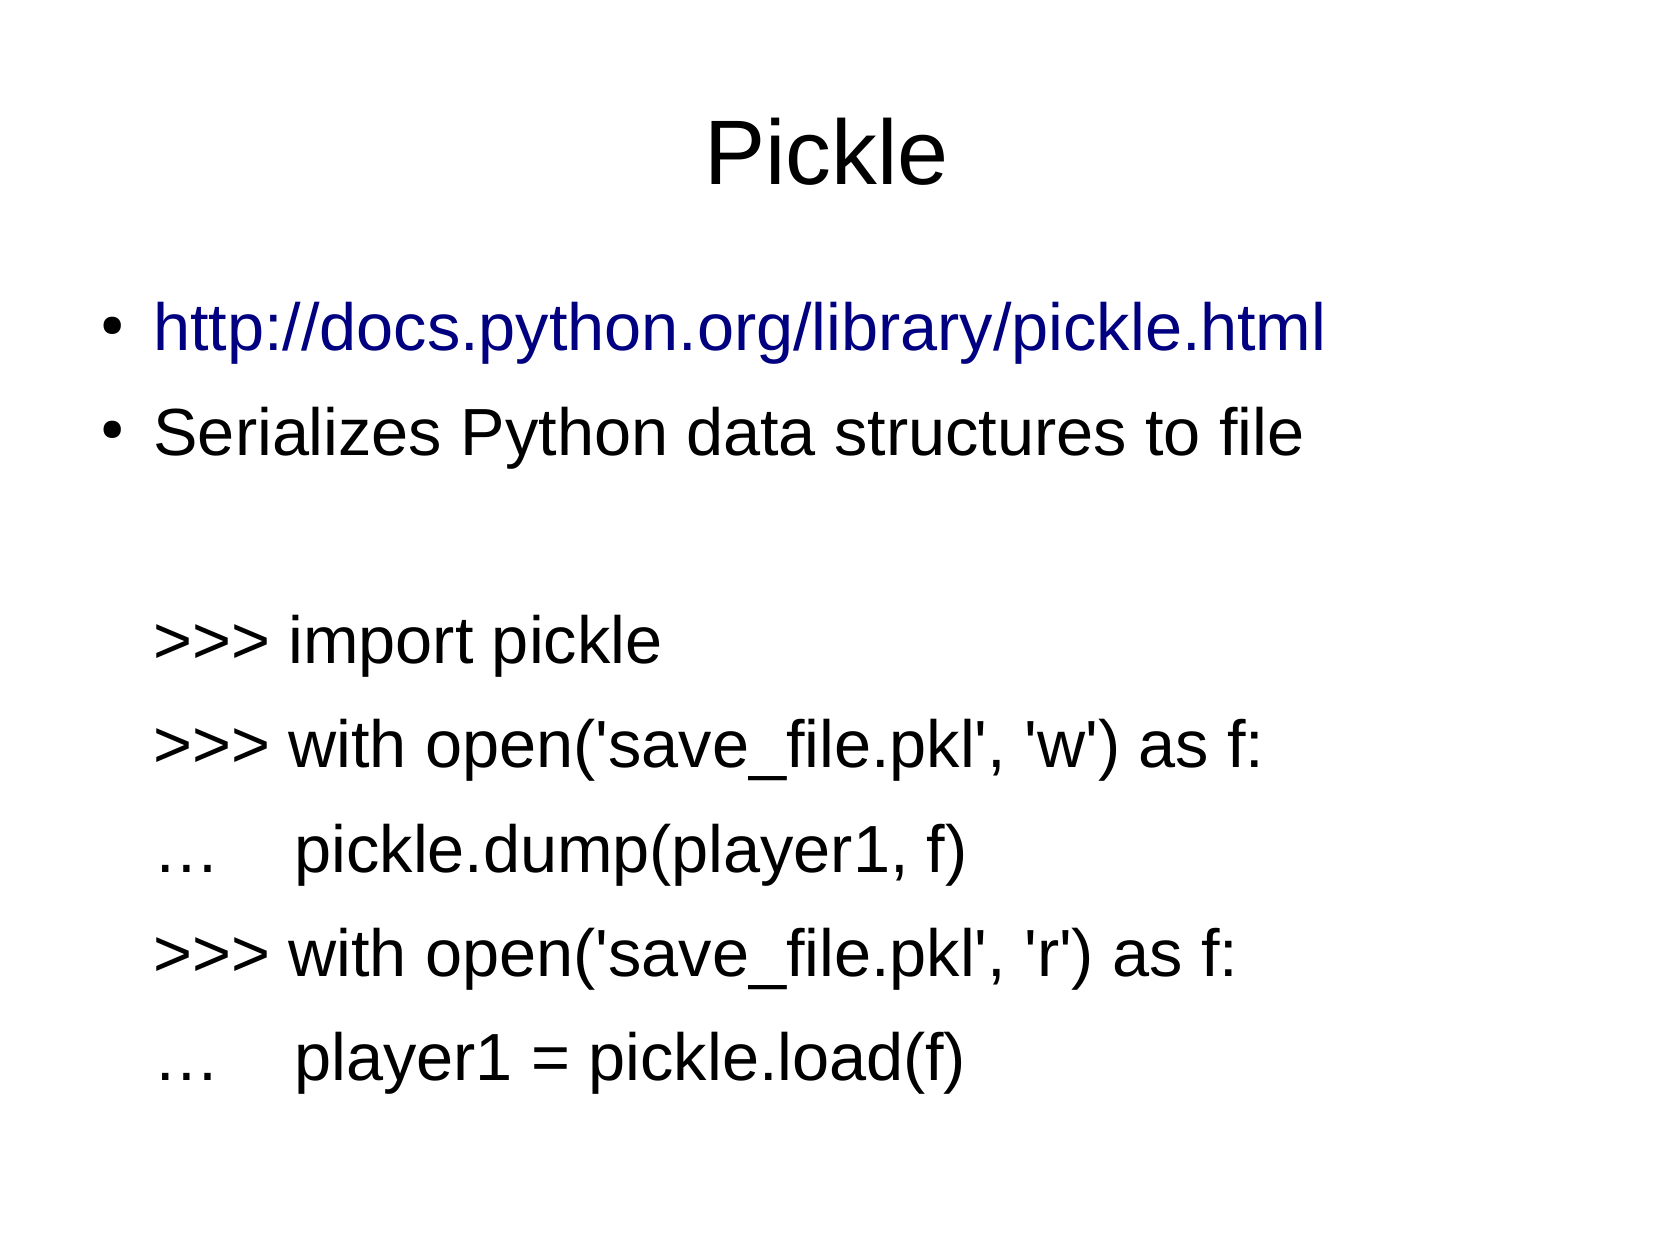

# Pickle
http://docs.python.org/library/pickle.html
Serializes Python data structures to file
>>> import pickle
>>> with open('save_file.pkl', 'w') as f:
… pickle.dump(player1, f)
>>> with open('save_file.pkl', 'r') as f:
… player1 = pickle.load(f)